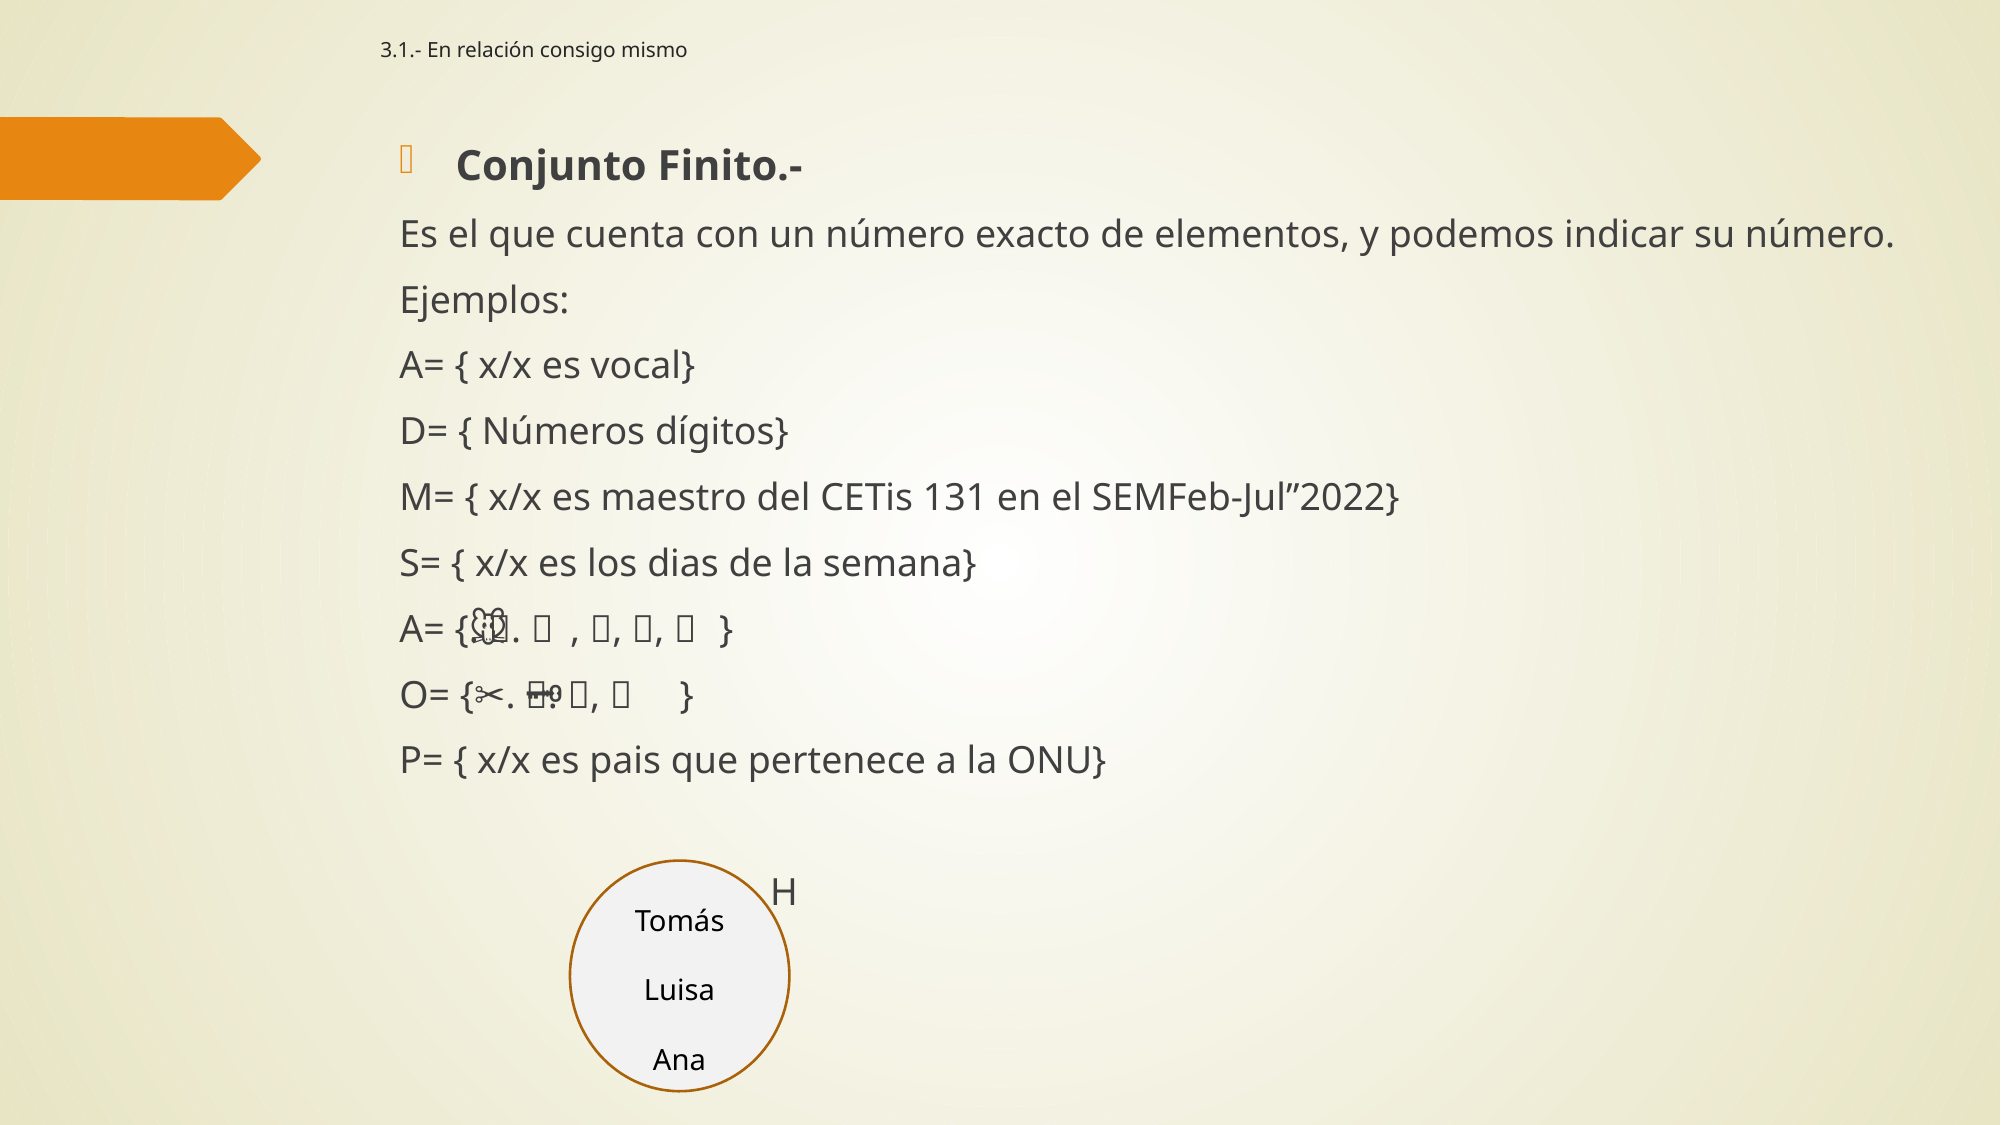

# 3.1.- En relación consigo mismo
Conjunto Finito.-
Es el que cuenta con un número exacto de elementos, y podemos indicar su número.
Ejemplos:
A= { x/x es vocal}
D= { Números dígitos}
M= { x/x es maestro del CETis 131 en el SEMFeb-Jul”2022}
S= { x/x es los dias de la semana}
A= {🐶. 🐯. 🐭, 🐷, 🐼, 🦊}
O= {✂️. 📗. 🎀, 🗝 }
P= { x/x es pais que pertenece a la ONU}
 H
Tomás
Luisa
Ana